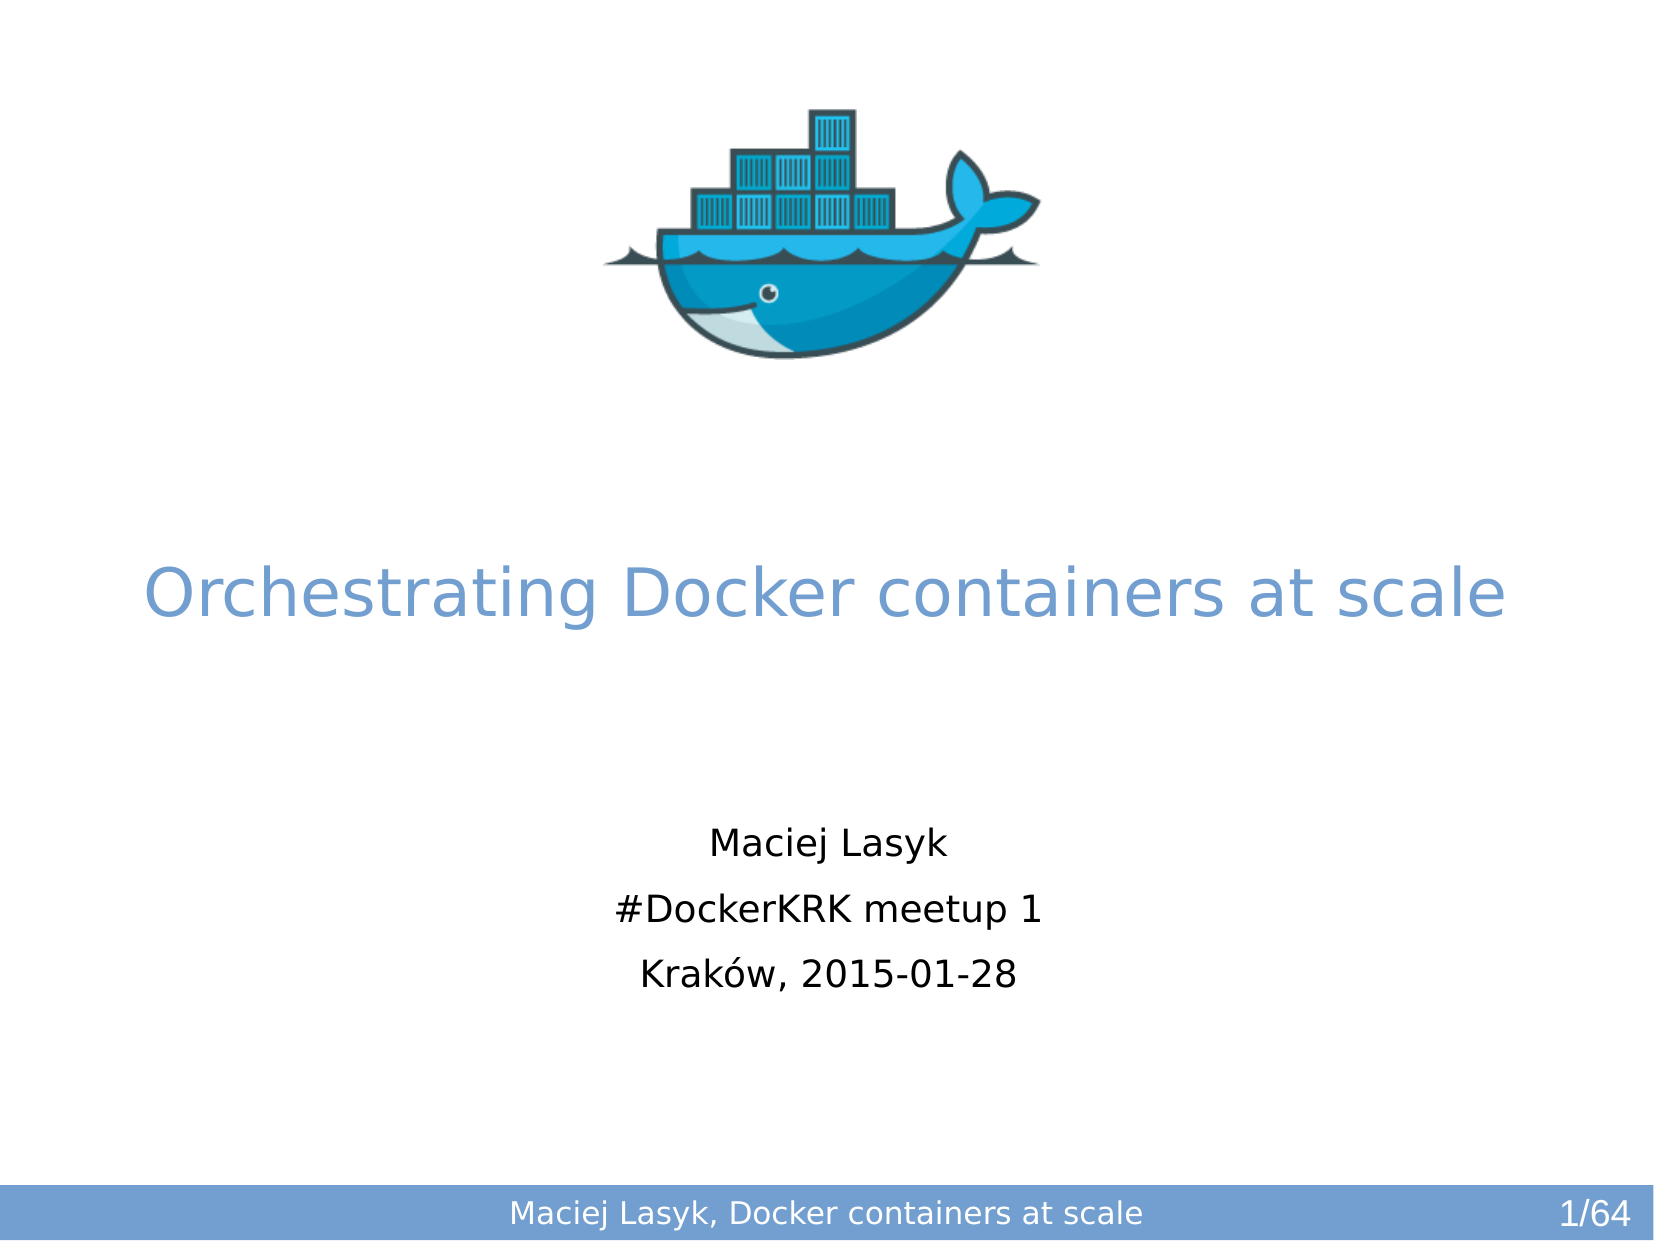

Orchestrating Docker containers at scale
Maciej Lasyk
#DockerKRK meetup 1
Kraków, 2015-01-28
 1/64
Maciej Lasyk, Docker containers at scale